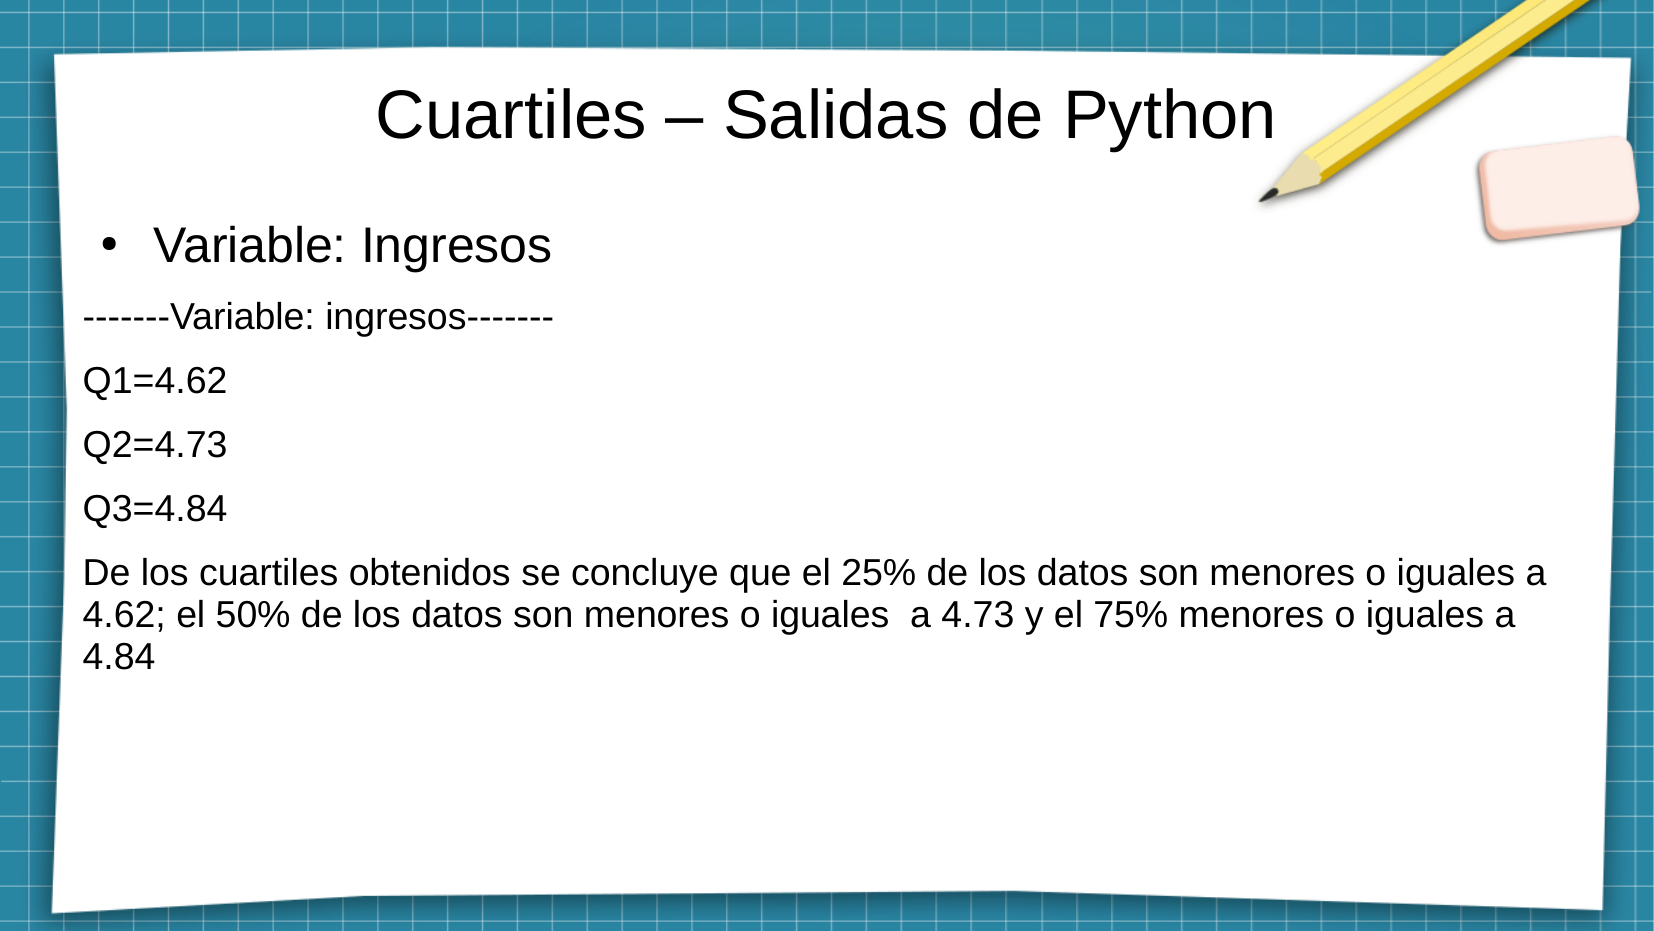

# Cuartiles – Salidas de Python
Variable: Ingresos
-------Variable: ingresos-------
Q1=4.62
Q2=4.73
Q3=4.84
De los cuartiles obtenidos se concluye que el 25% de los datos son menores o iguales a 4.62; el 50% de los datos son menores o iguales a 4.73 y el 75% menores o iguales a 4.84